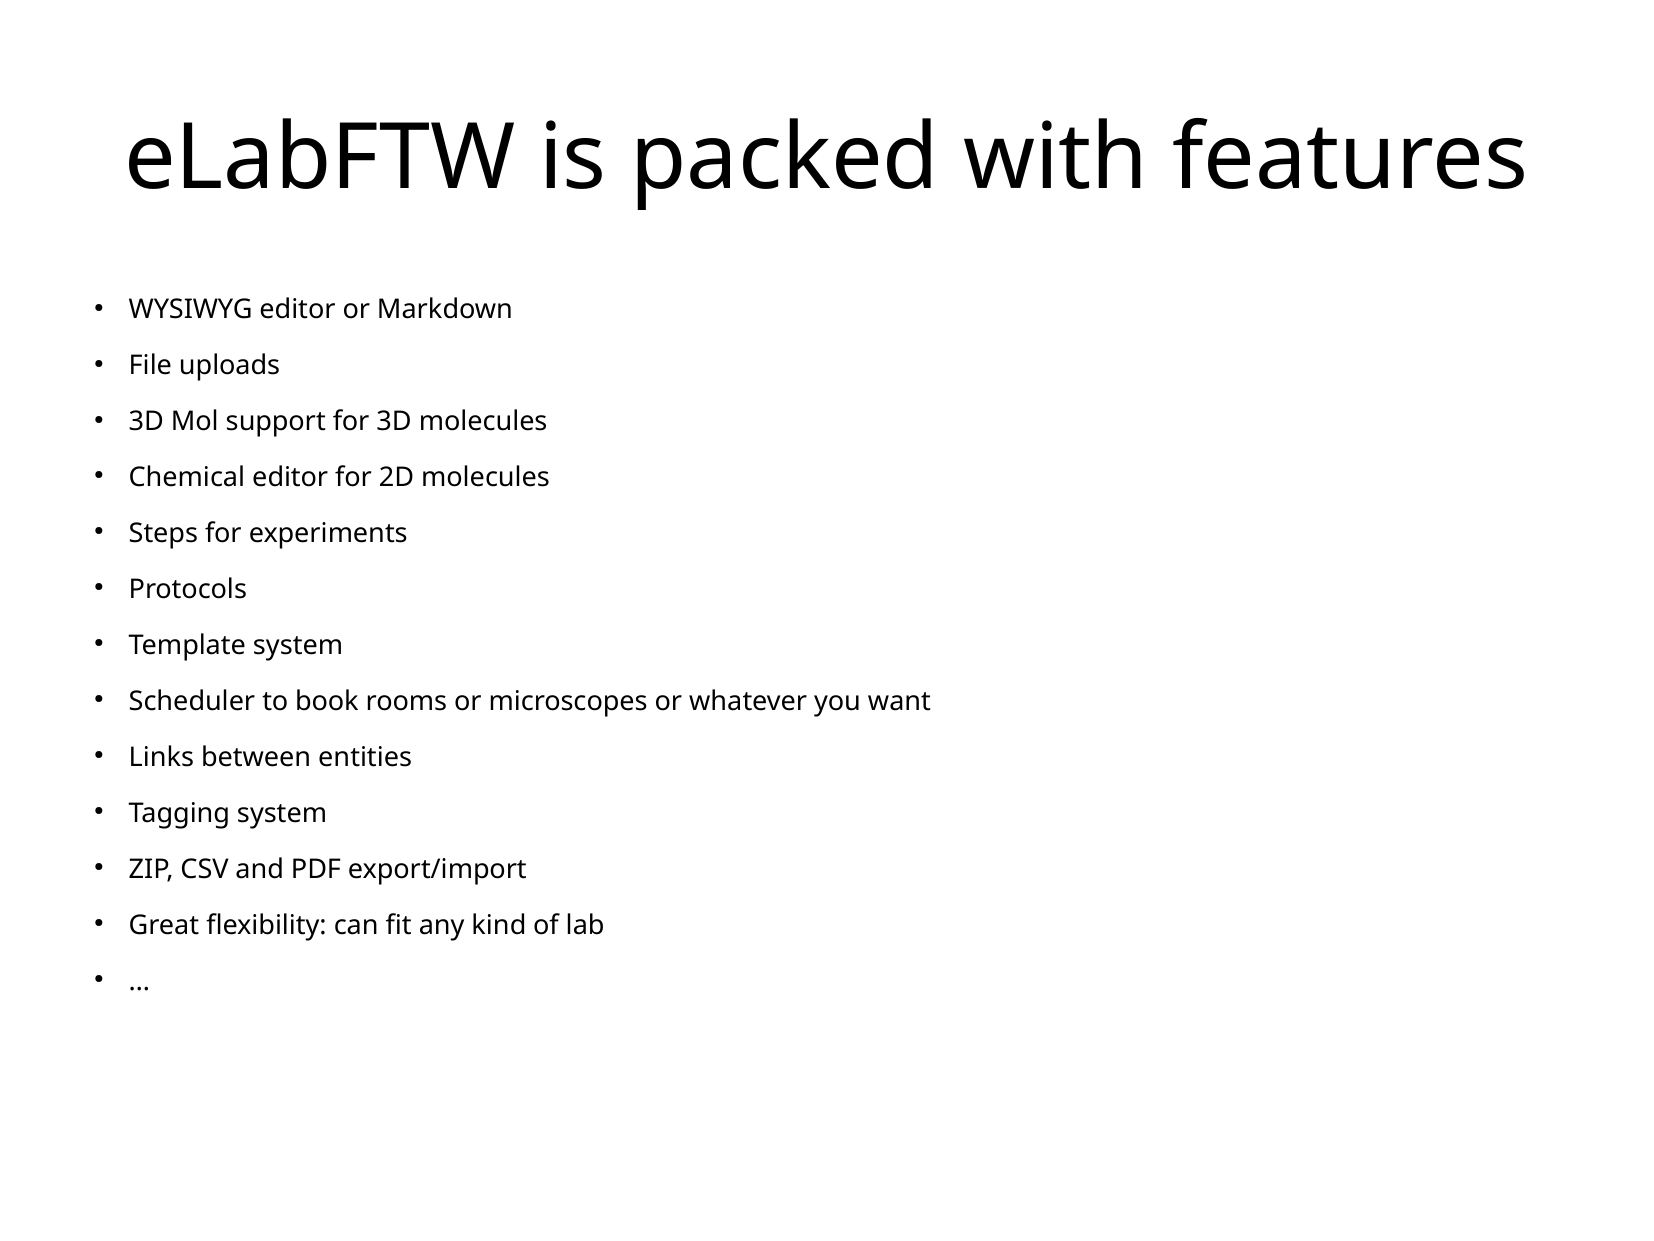

# eLabFTW is packed with features
WYSIWYG editor or Markdown
File uploads
3D Mol support for 3D molecules
Chemical editor for 2D molecules
Steps for experiments
Protocols
Template system
Scheduler to book rooms or microscopes or whatever you want
Links between entities
Tagging system
ZIP, CSV and PDF export/import
Great flexibility: can fit any kind of lab
…